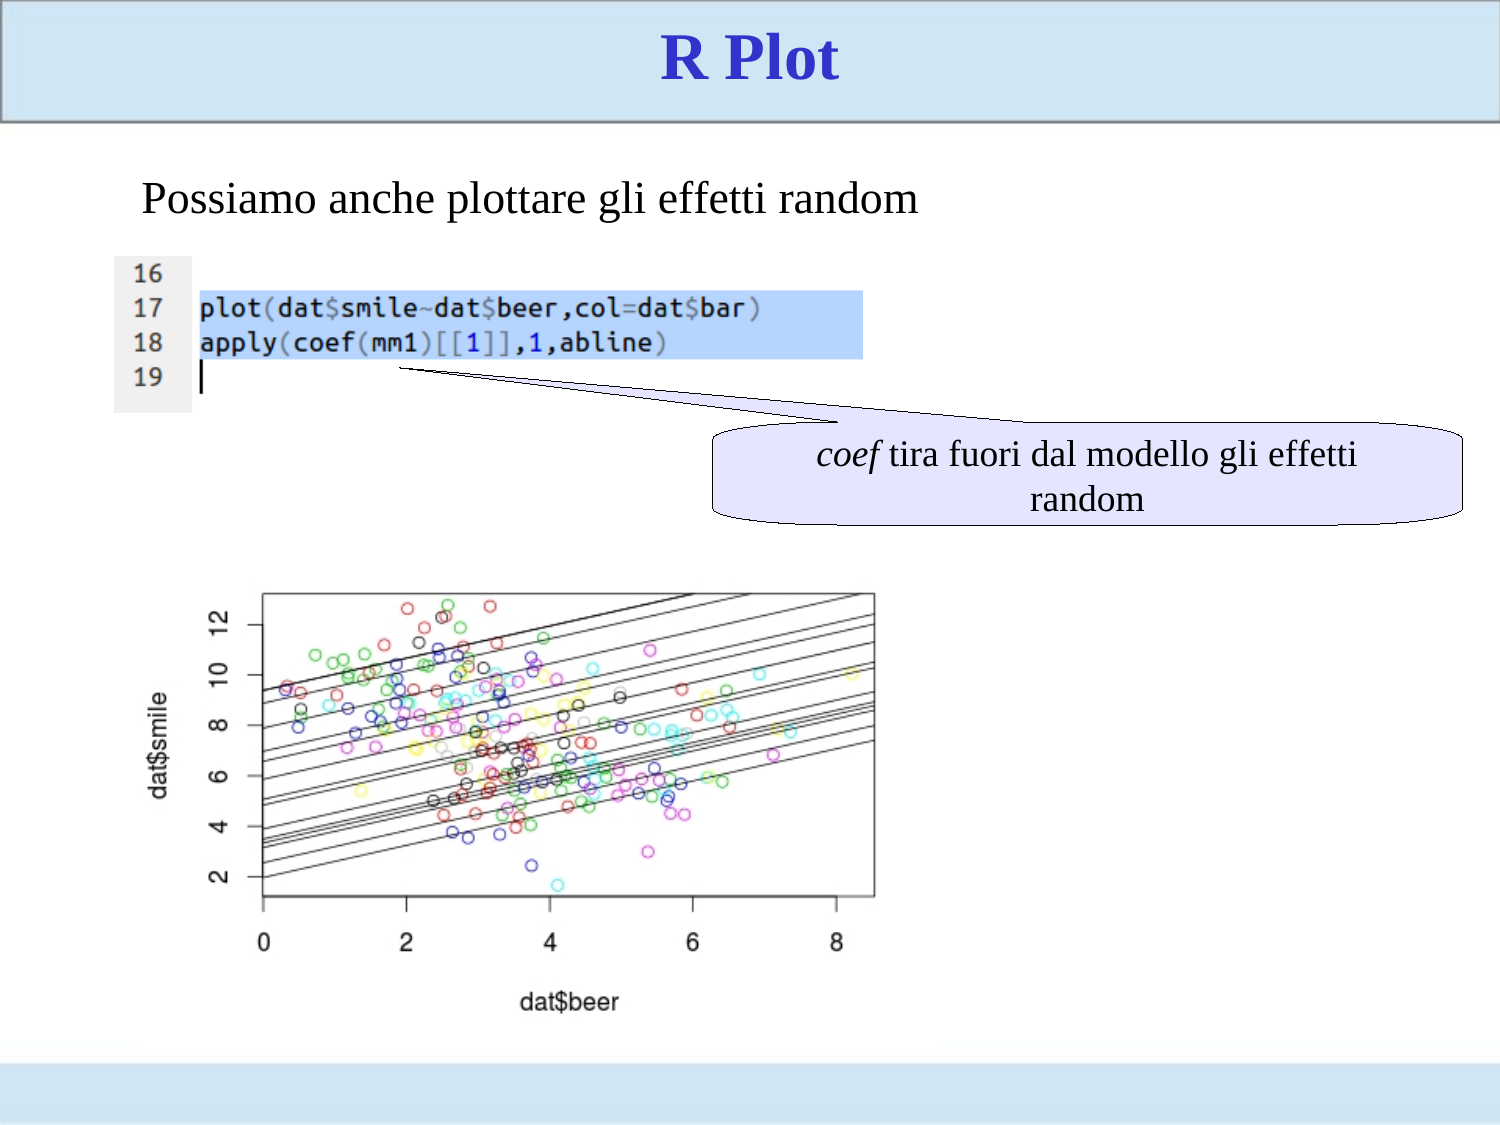

# R Plot
Possiamo anche plottare gli effetti random
coef tira fuori dal modello gli effetti random
47